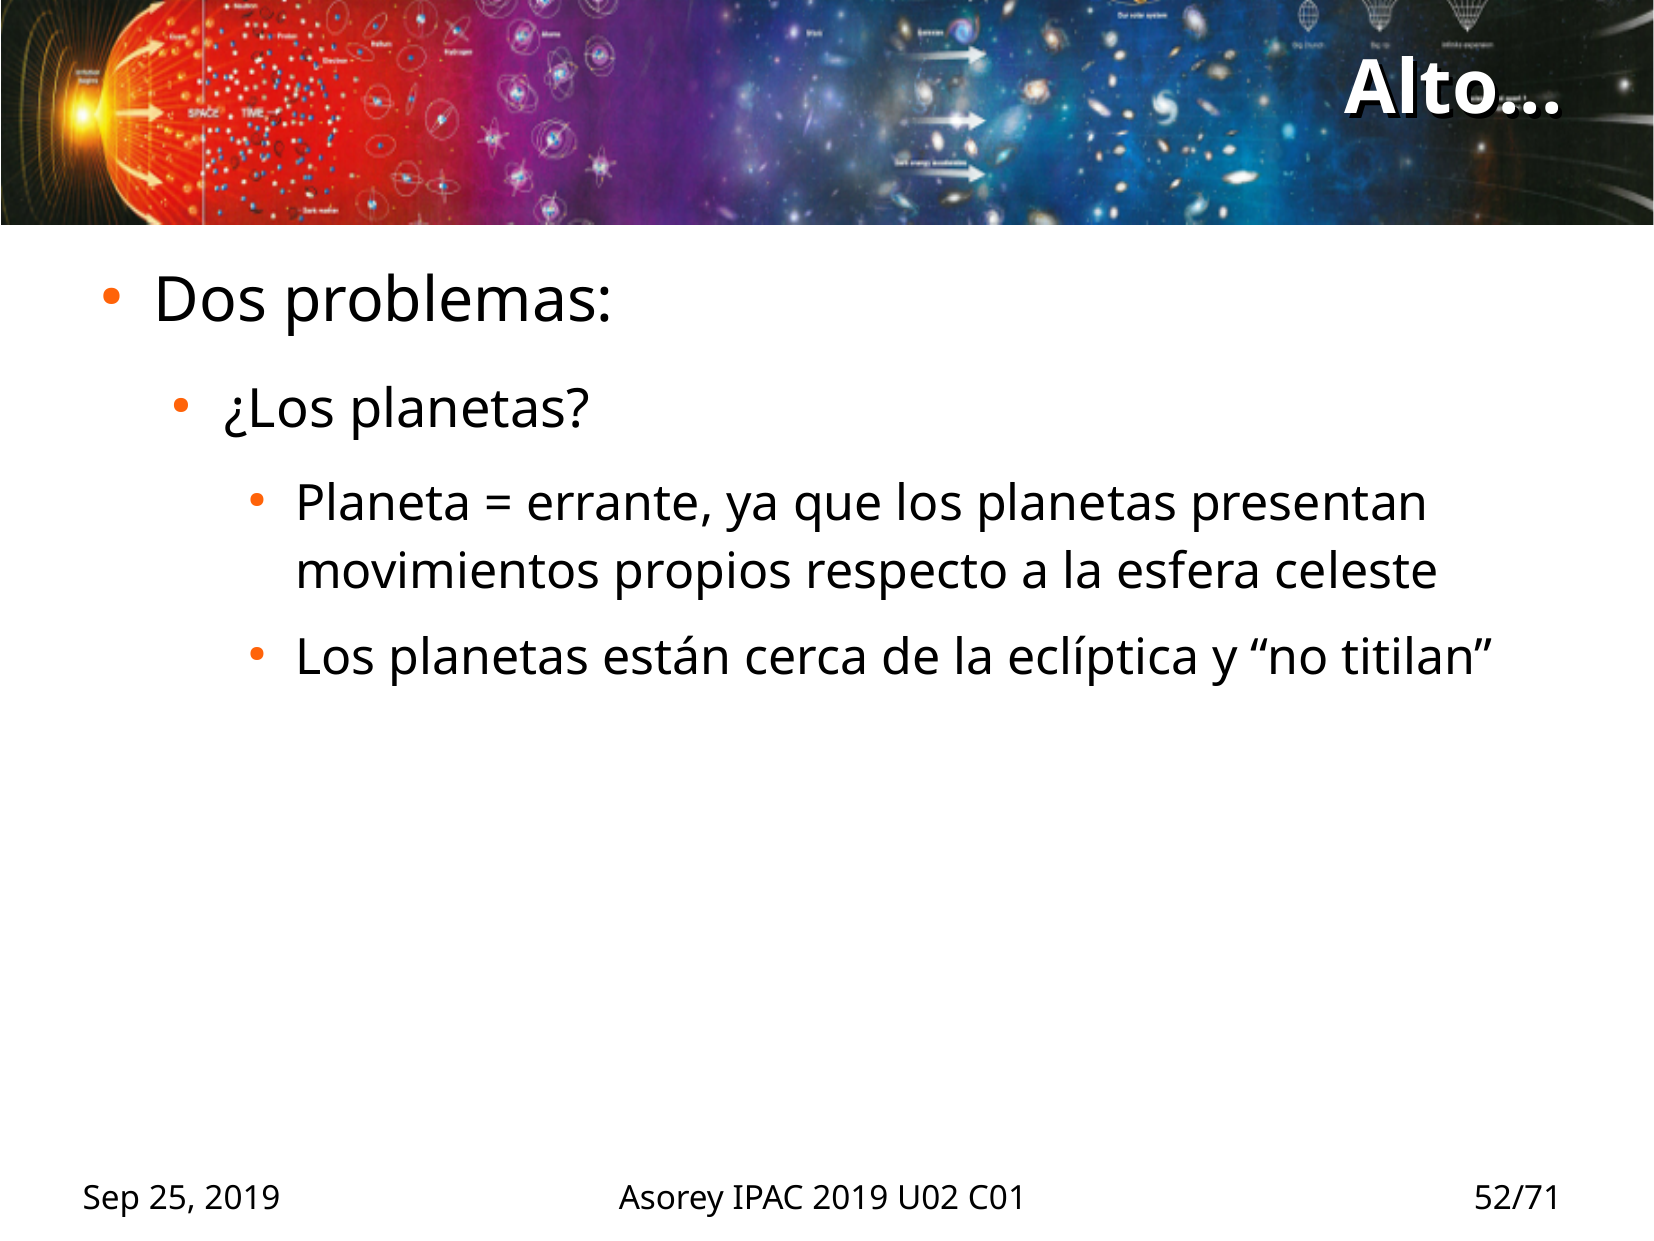

# Alto...
Dos problemas:
¿Los planetas?
Planeta = errante, ya que los planetas presentan movimientos propios respecto a la esfera celeste
Los planetas están cerca de la eclíptica y “no titilan”
Sep 25, 2019
Asorey IPAC 2019 U02 C01
52